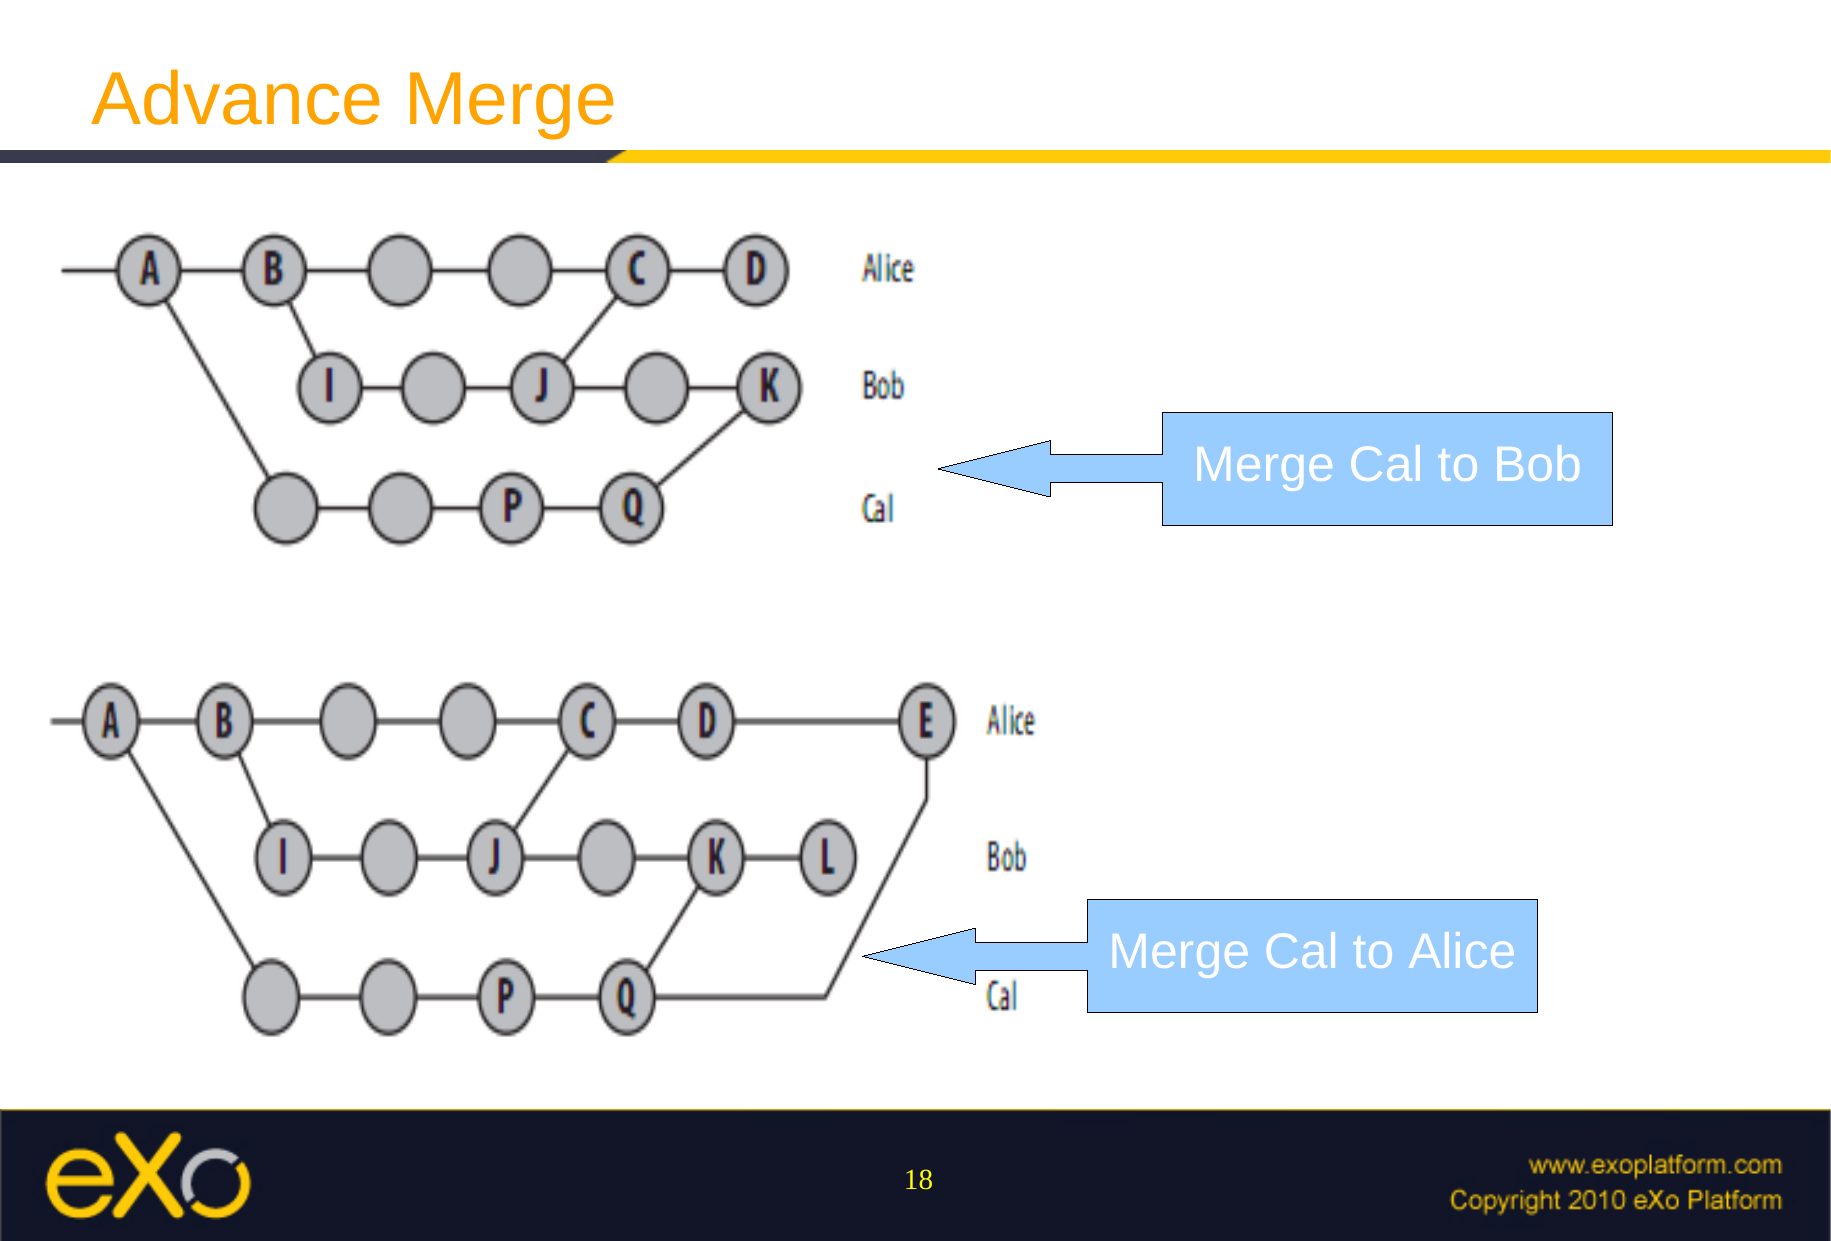

Advance Merge
Merge Cal to Bob
Merge Cal to Alice